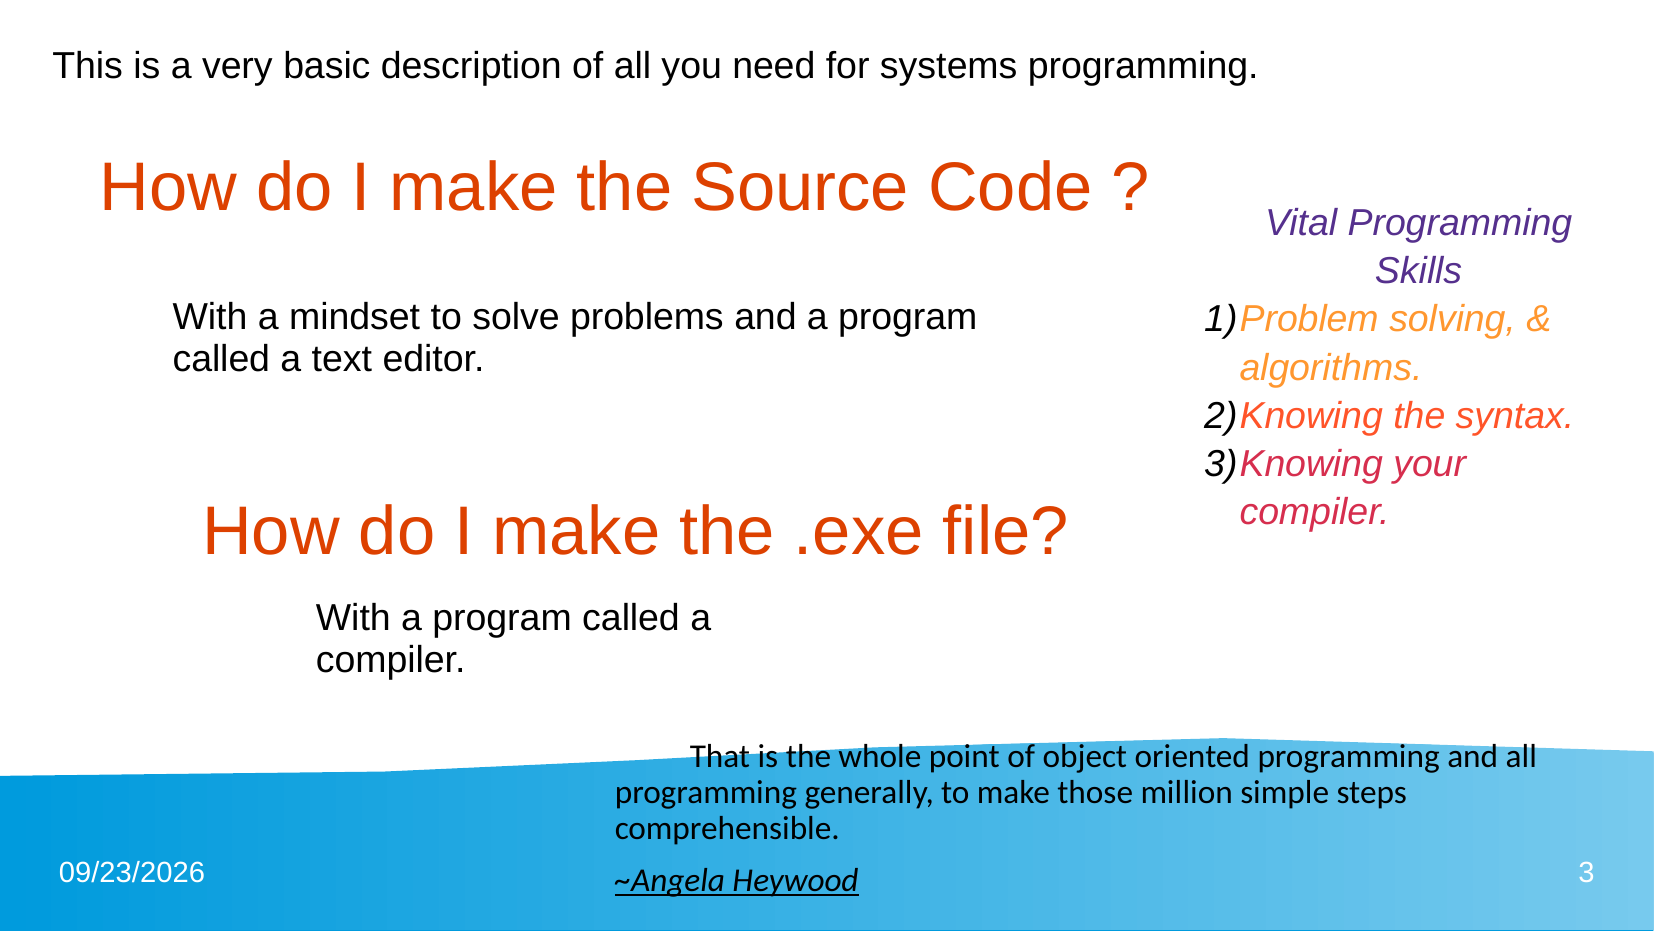

This is a very basic description of all you need for systems programming.
# How do I make the Source Code ?
Vital Programming Skills
Problem solving, & algorithms.
Knowing the syntax.
Knowing your compiler.
With a mindset to solve problems and a program called a text editor.
How do I make the .exe file?
With a program called a compiler.
	That is the whole point of object oriented programming and all programming generally, to make those million simple steps comprehensible.
~Angela Heywood